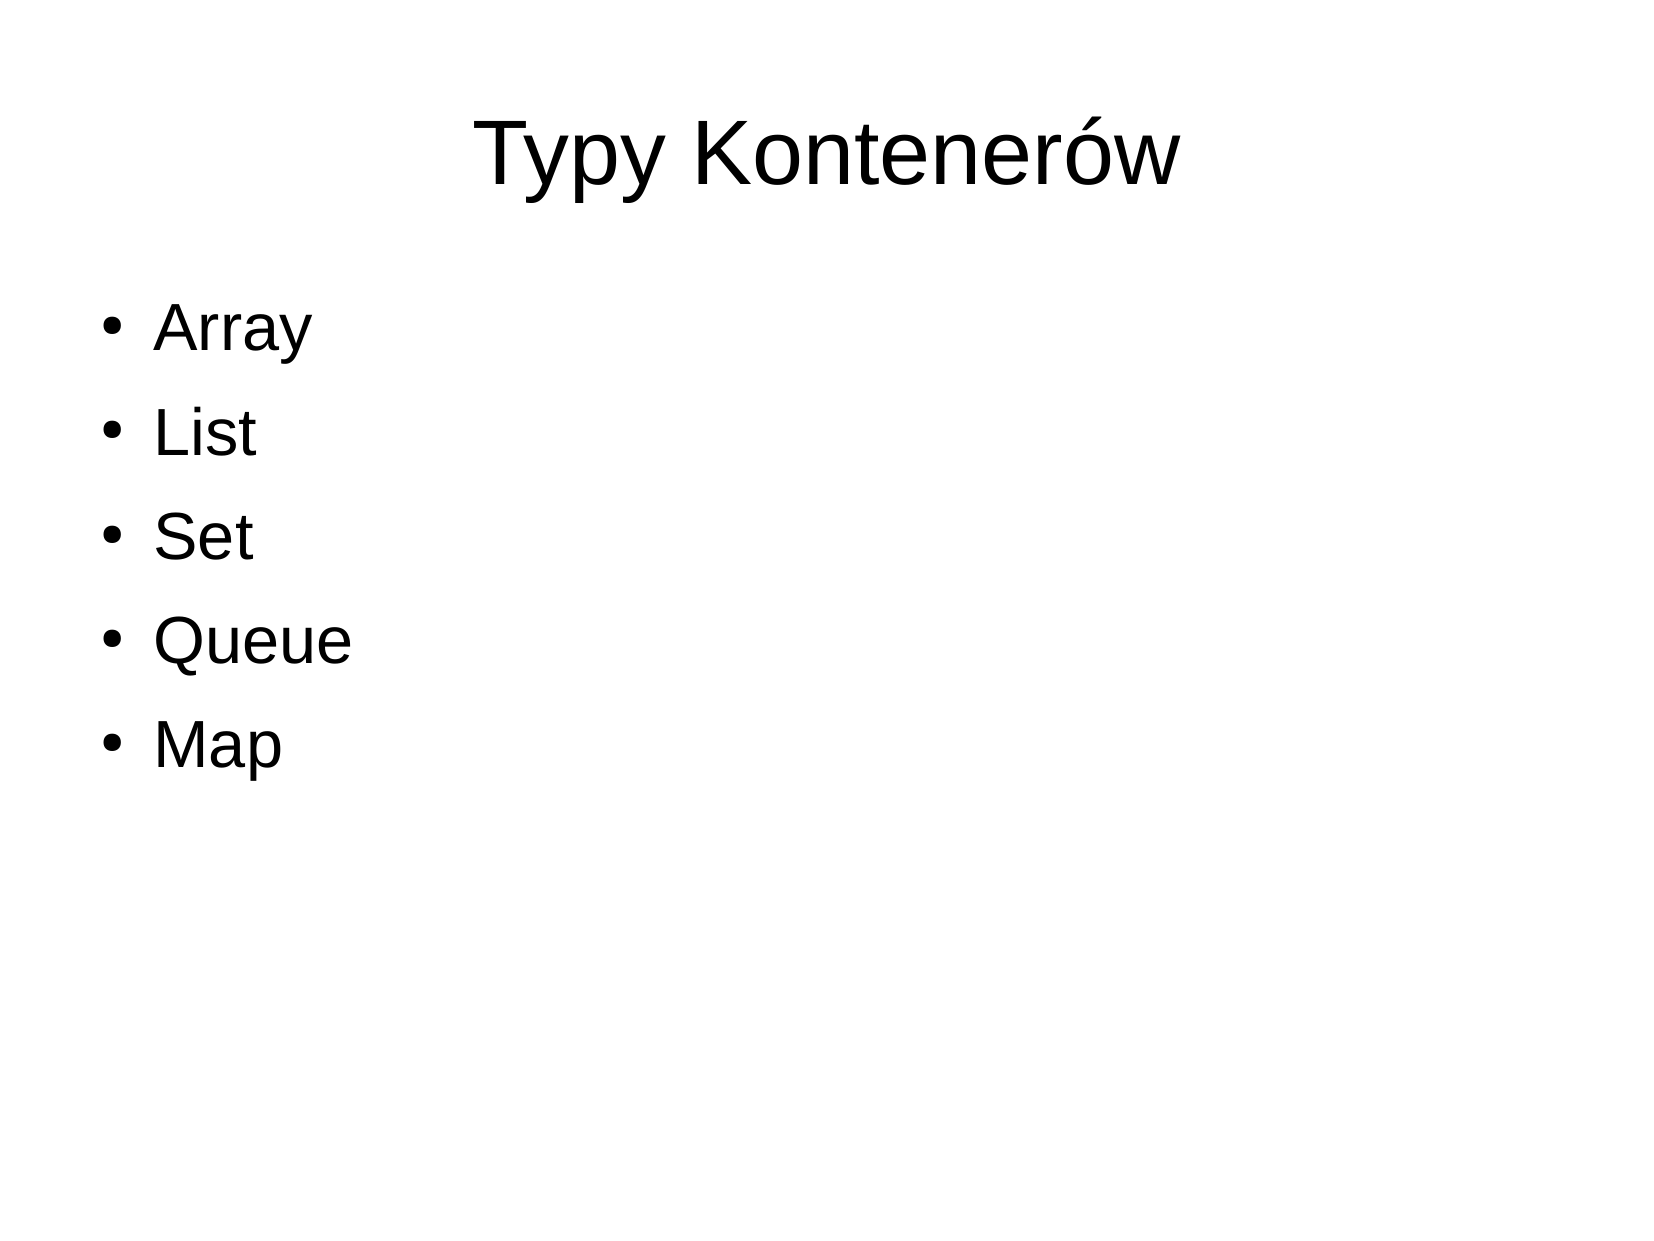

# Typy Kontenerów
Array
List
Set
Queue
Map